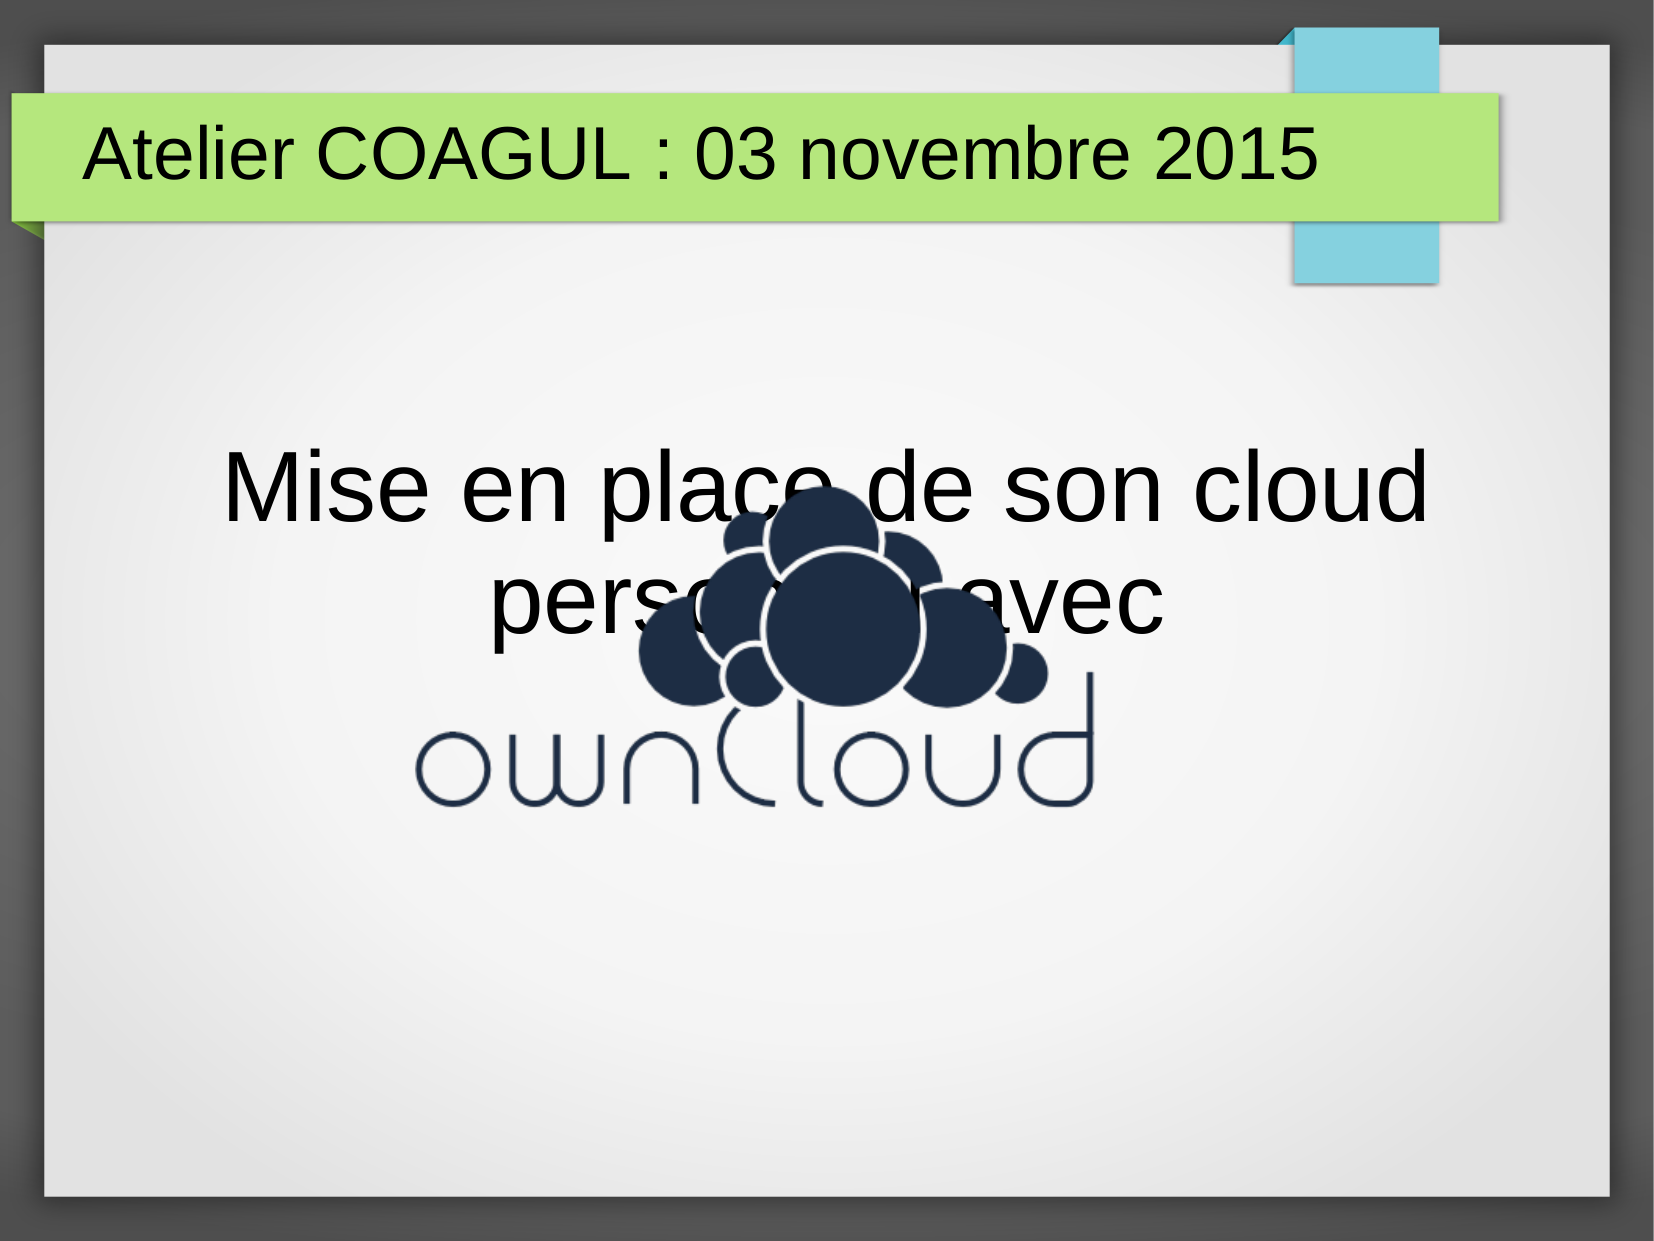

# Atelier COAGUL : 03 novembre 2015
Mise en place de son cloud personnel avec